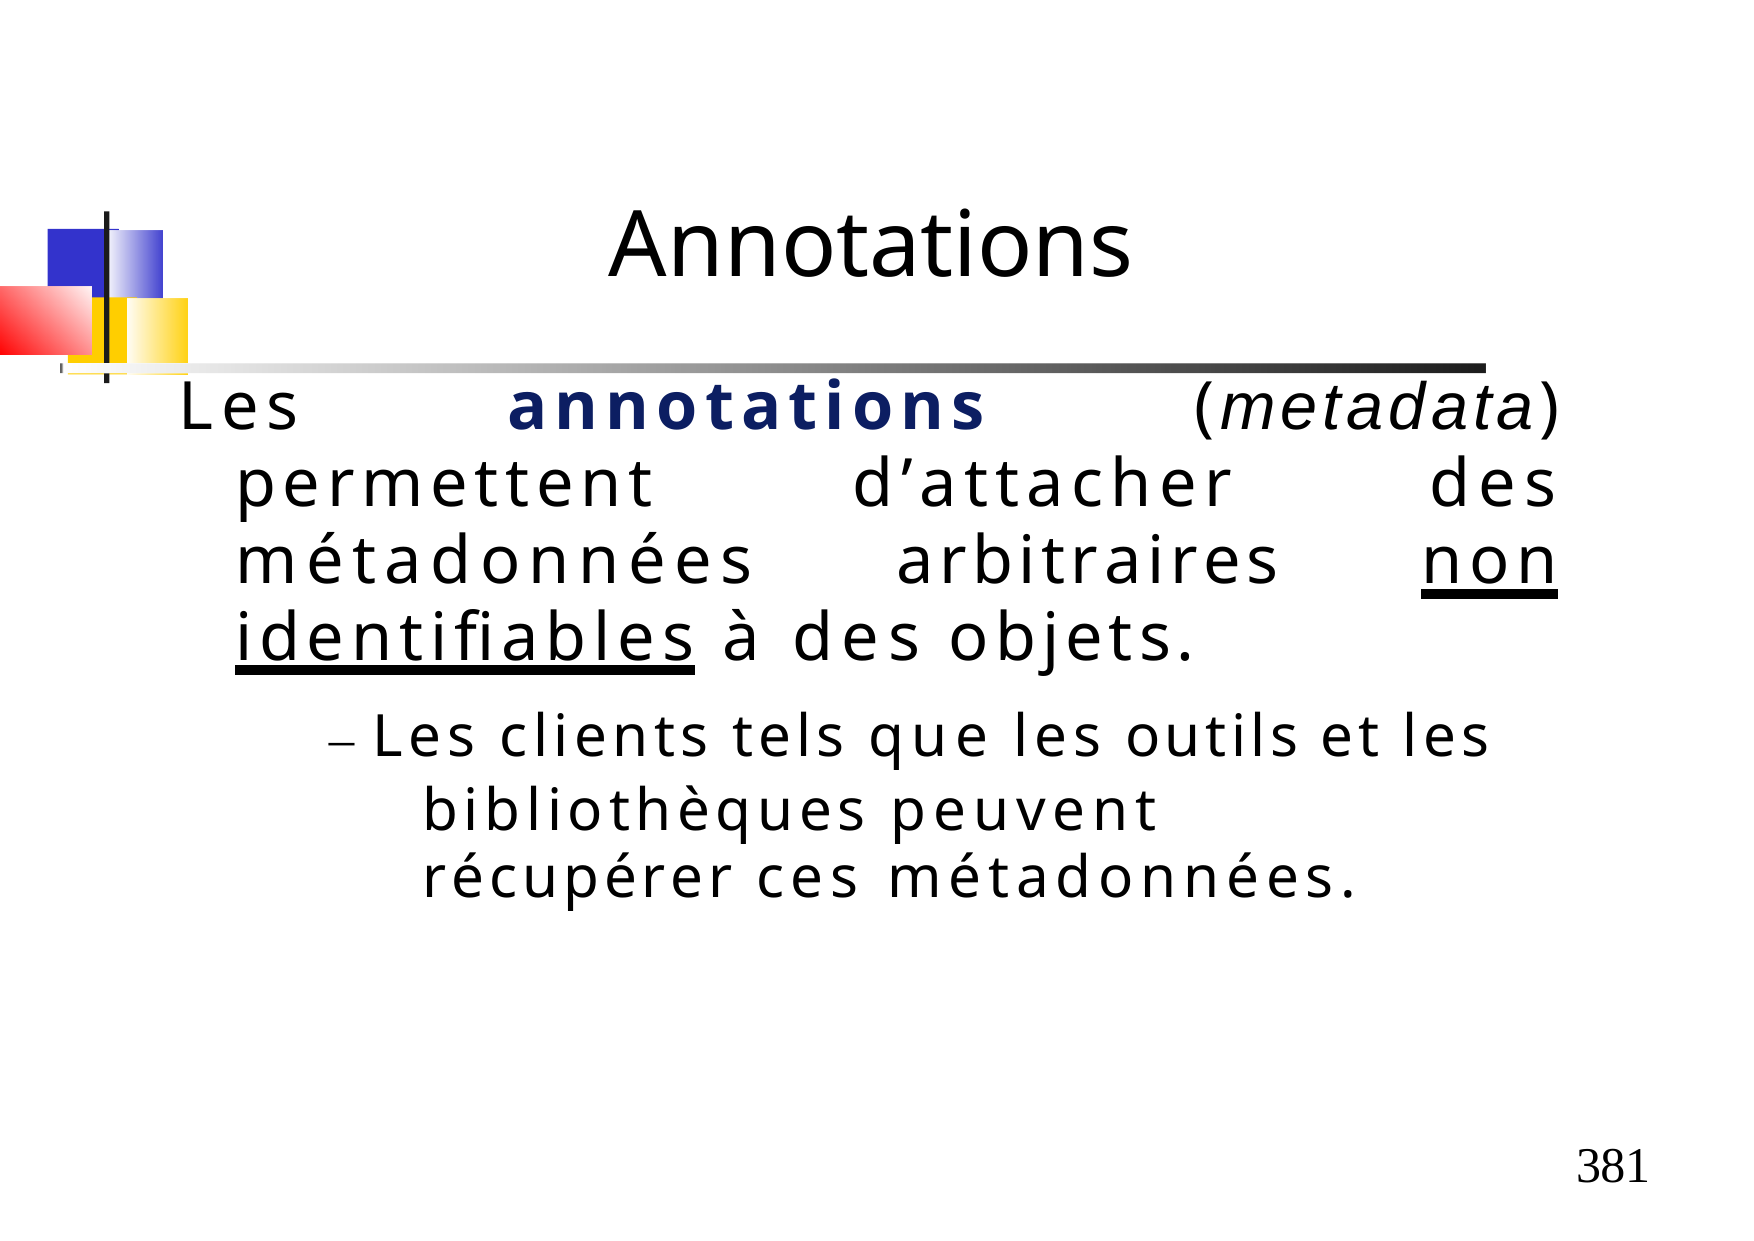

# Annotations
Les annotations (metadata) permettent d’attacher des métadonnées arbitraires non identifiables à des objets.
– Les clients tels que les outils et les bibliothèques peuvent récupérer ces métadonnées.
381